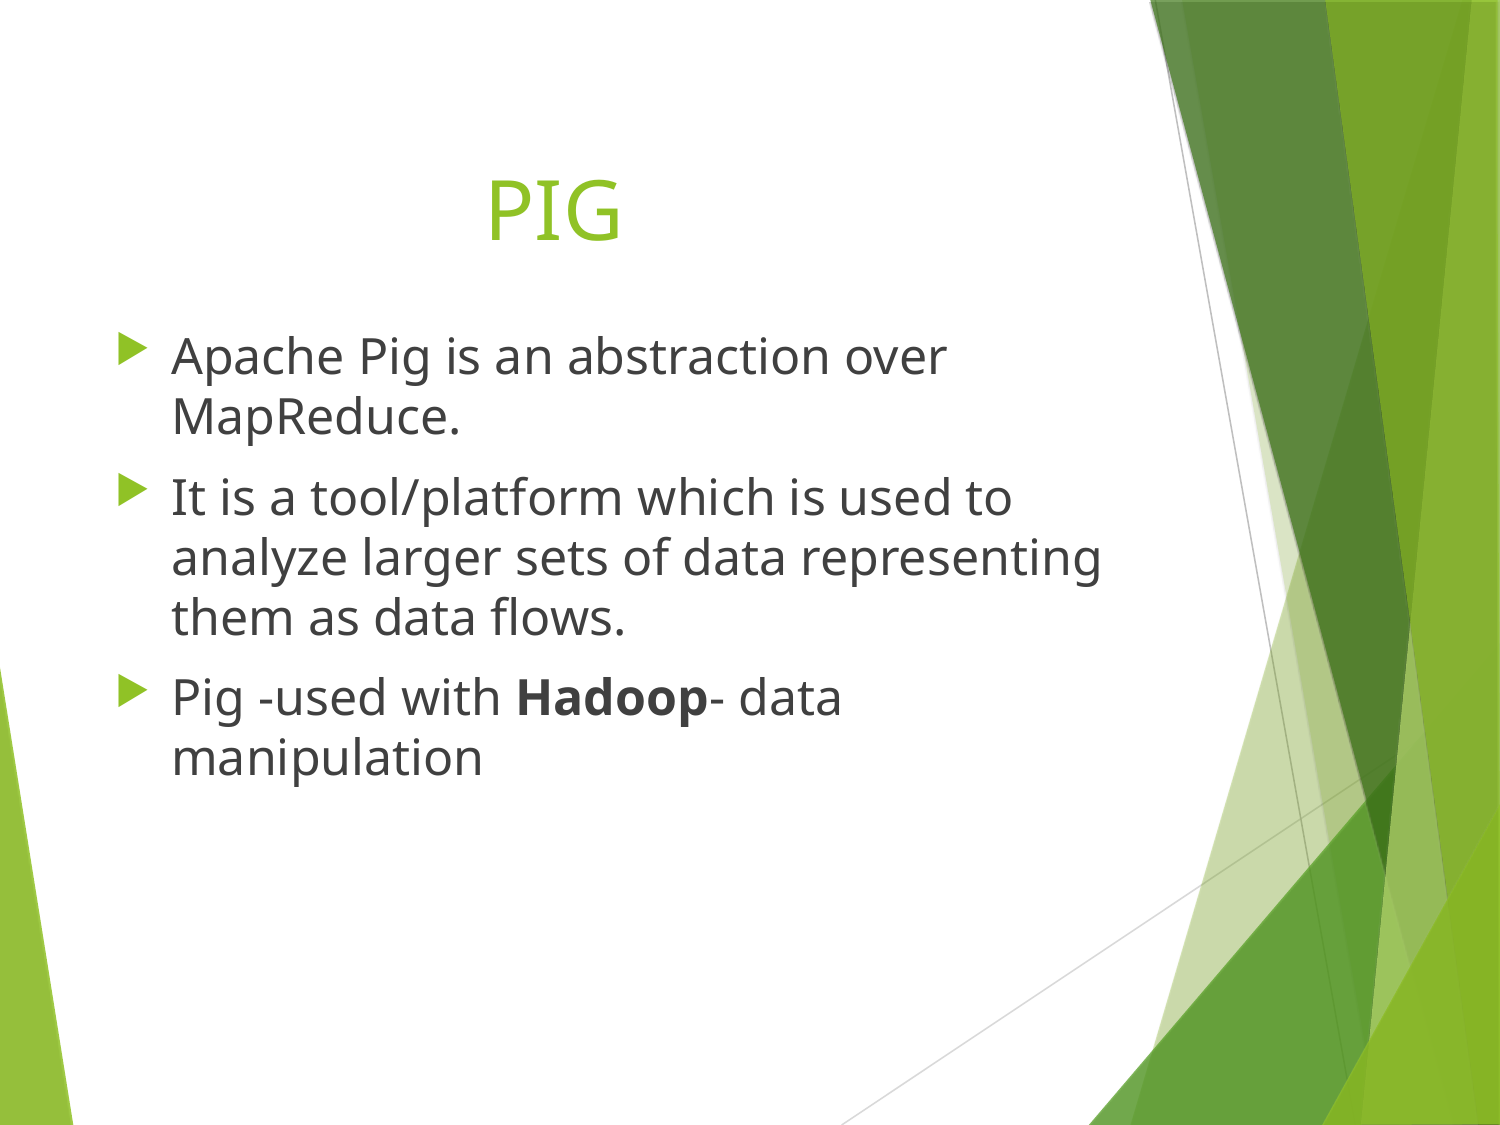

# PIG
Apache Pig is an abstraction over MapReduce.
It is a tool/platform which is used to analyze larger sets of data representing them as data flows.
Pig -used with Hadoop- data manipulation